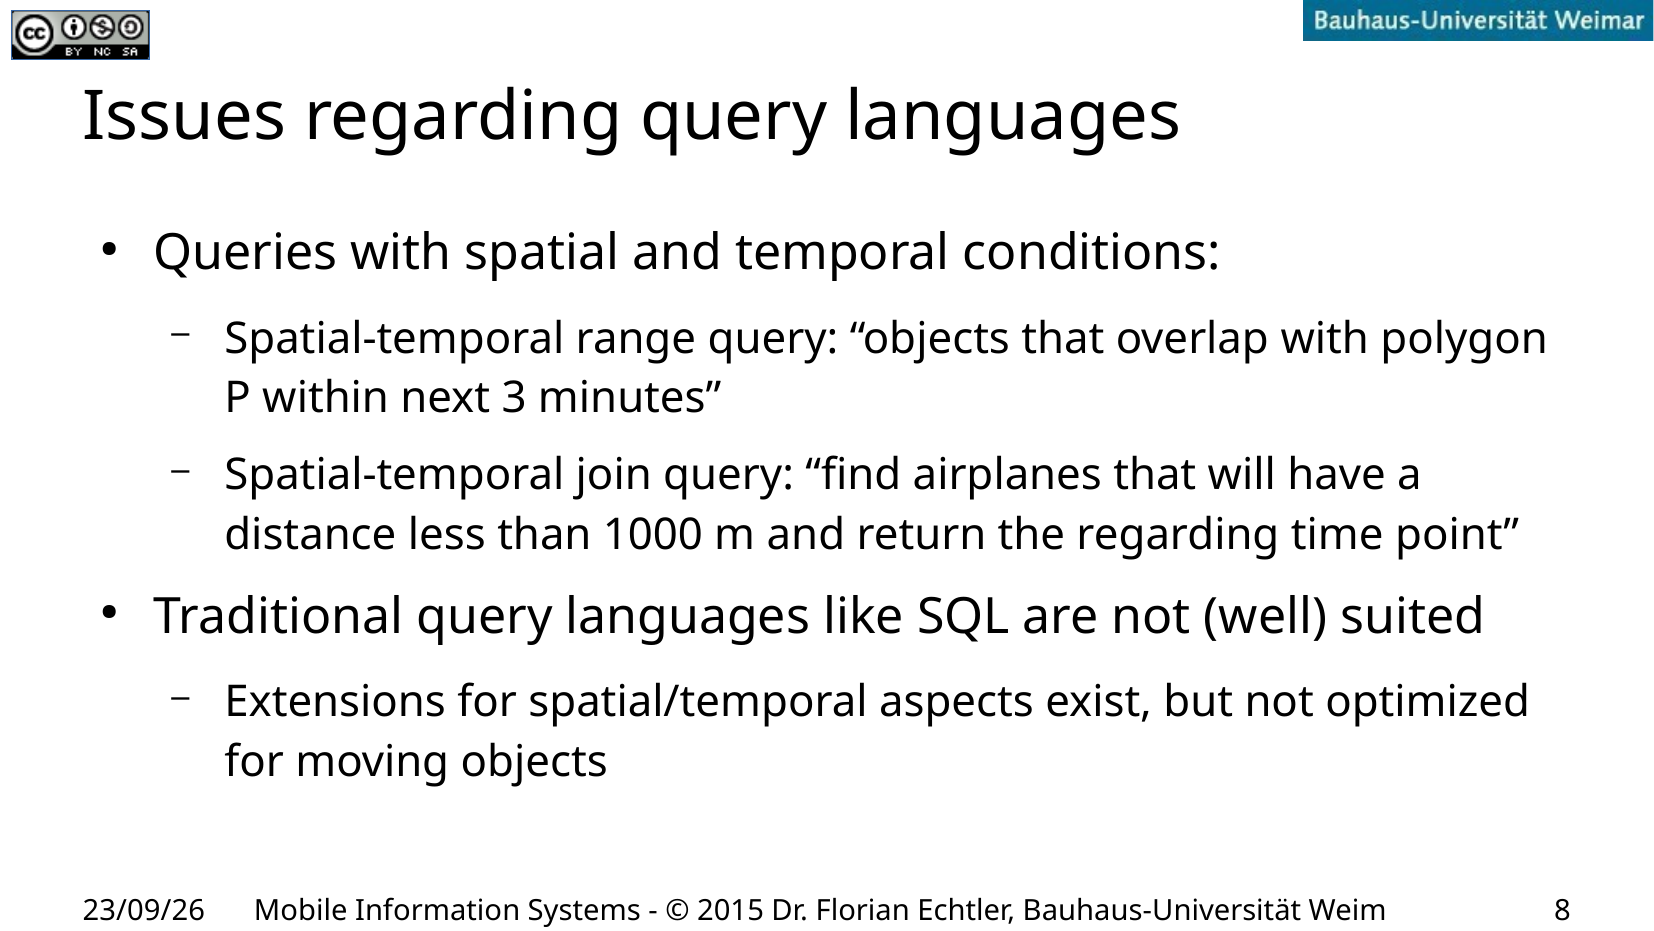

# Issues regarding query languages
Queries with spatial and temporal conditions:
Spatial-temporal range query: “objects that overlap with polygon P within next 3 minutes”
Spatial-temporal join query: “find airplanes that will have a distance less than 1000 m and return the regarding time point”
Traditional query languages like SQL are not (well) suited
Extensions for spatial/temporal aspects exist, but not optimized for moving objects
Mobile Information Systems - © 2015 Dr. Florian Echtler, Bauhaus-Universität Weimar
8